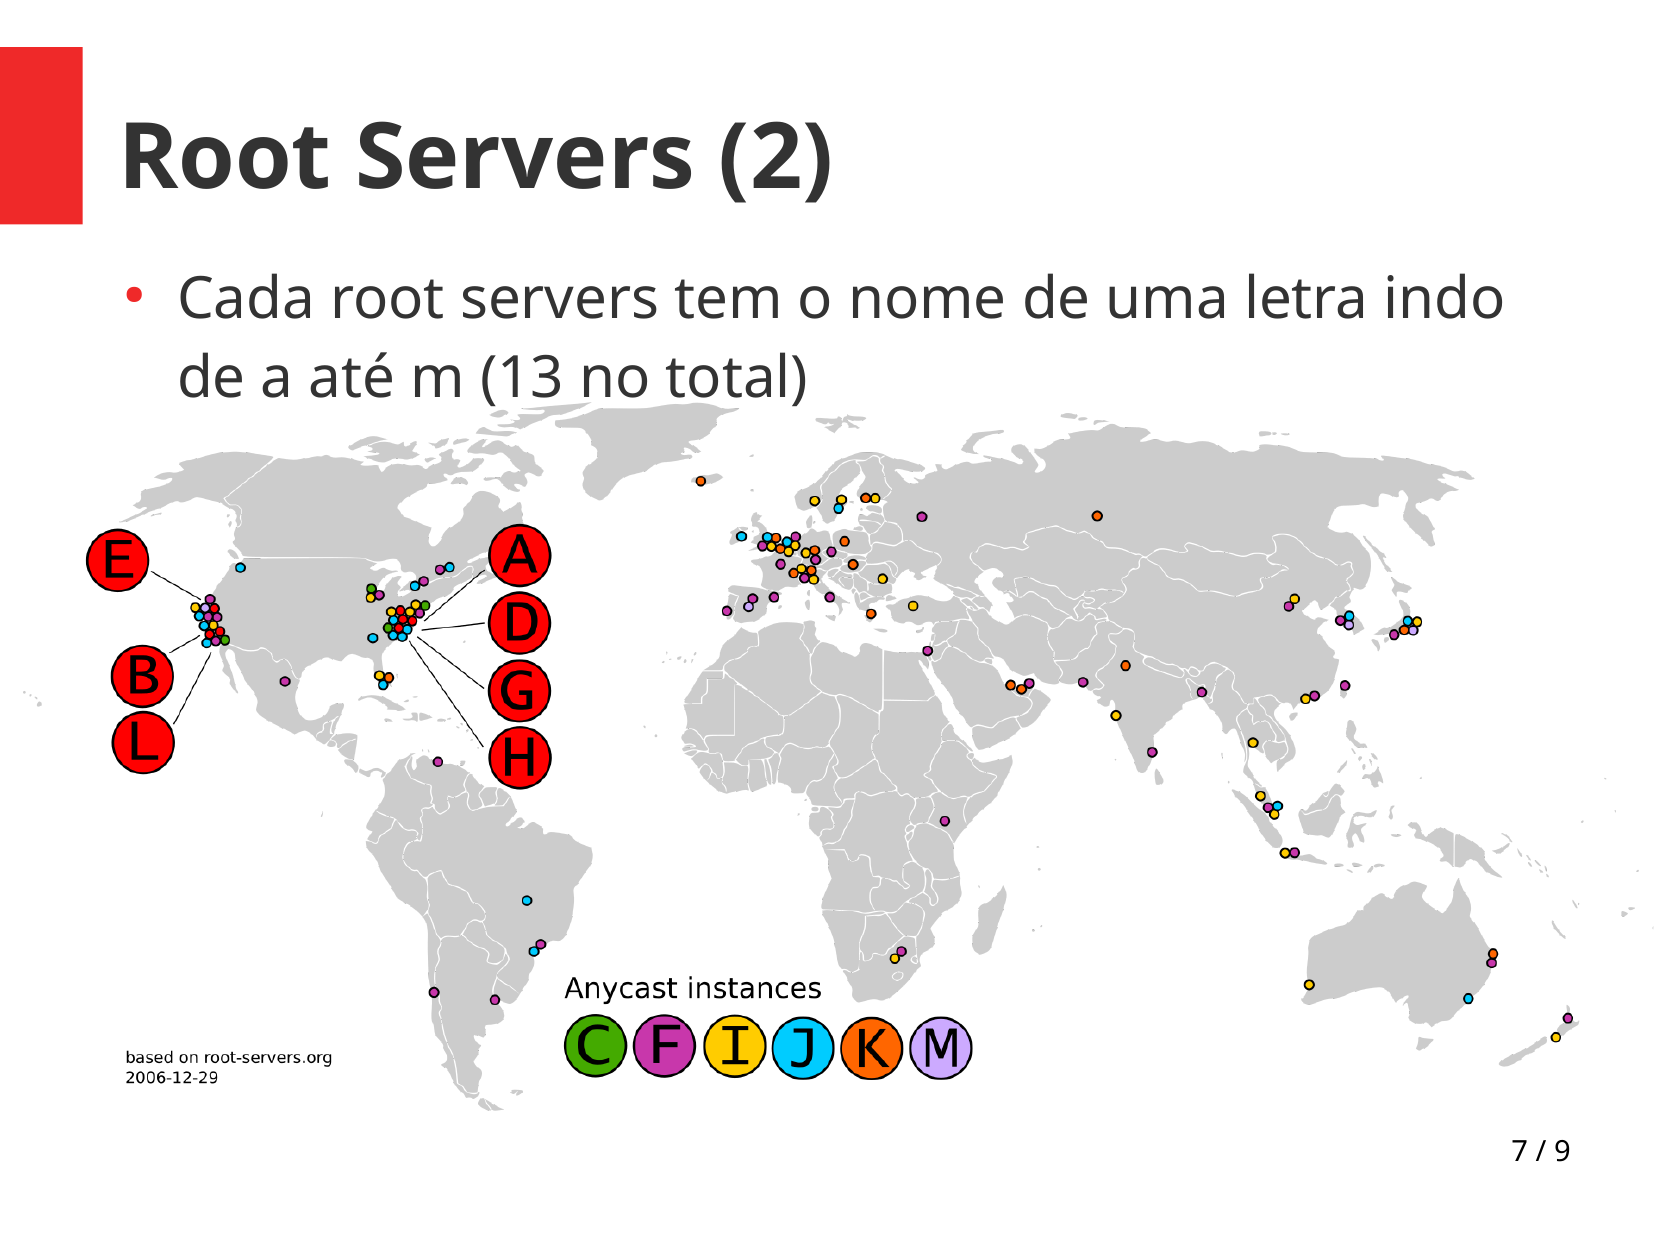

# Root Servers (2)
Cada root servers tem o nome de uma letra indo de a até m (13 no total)
7